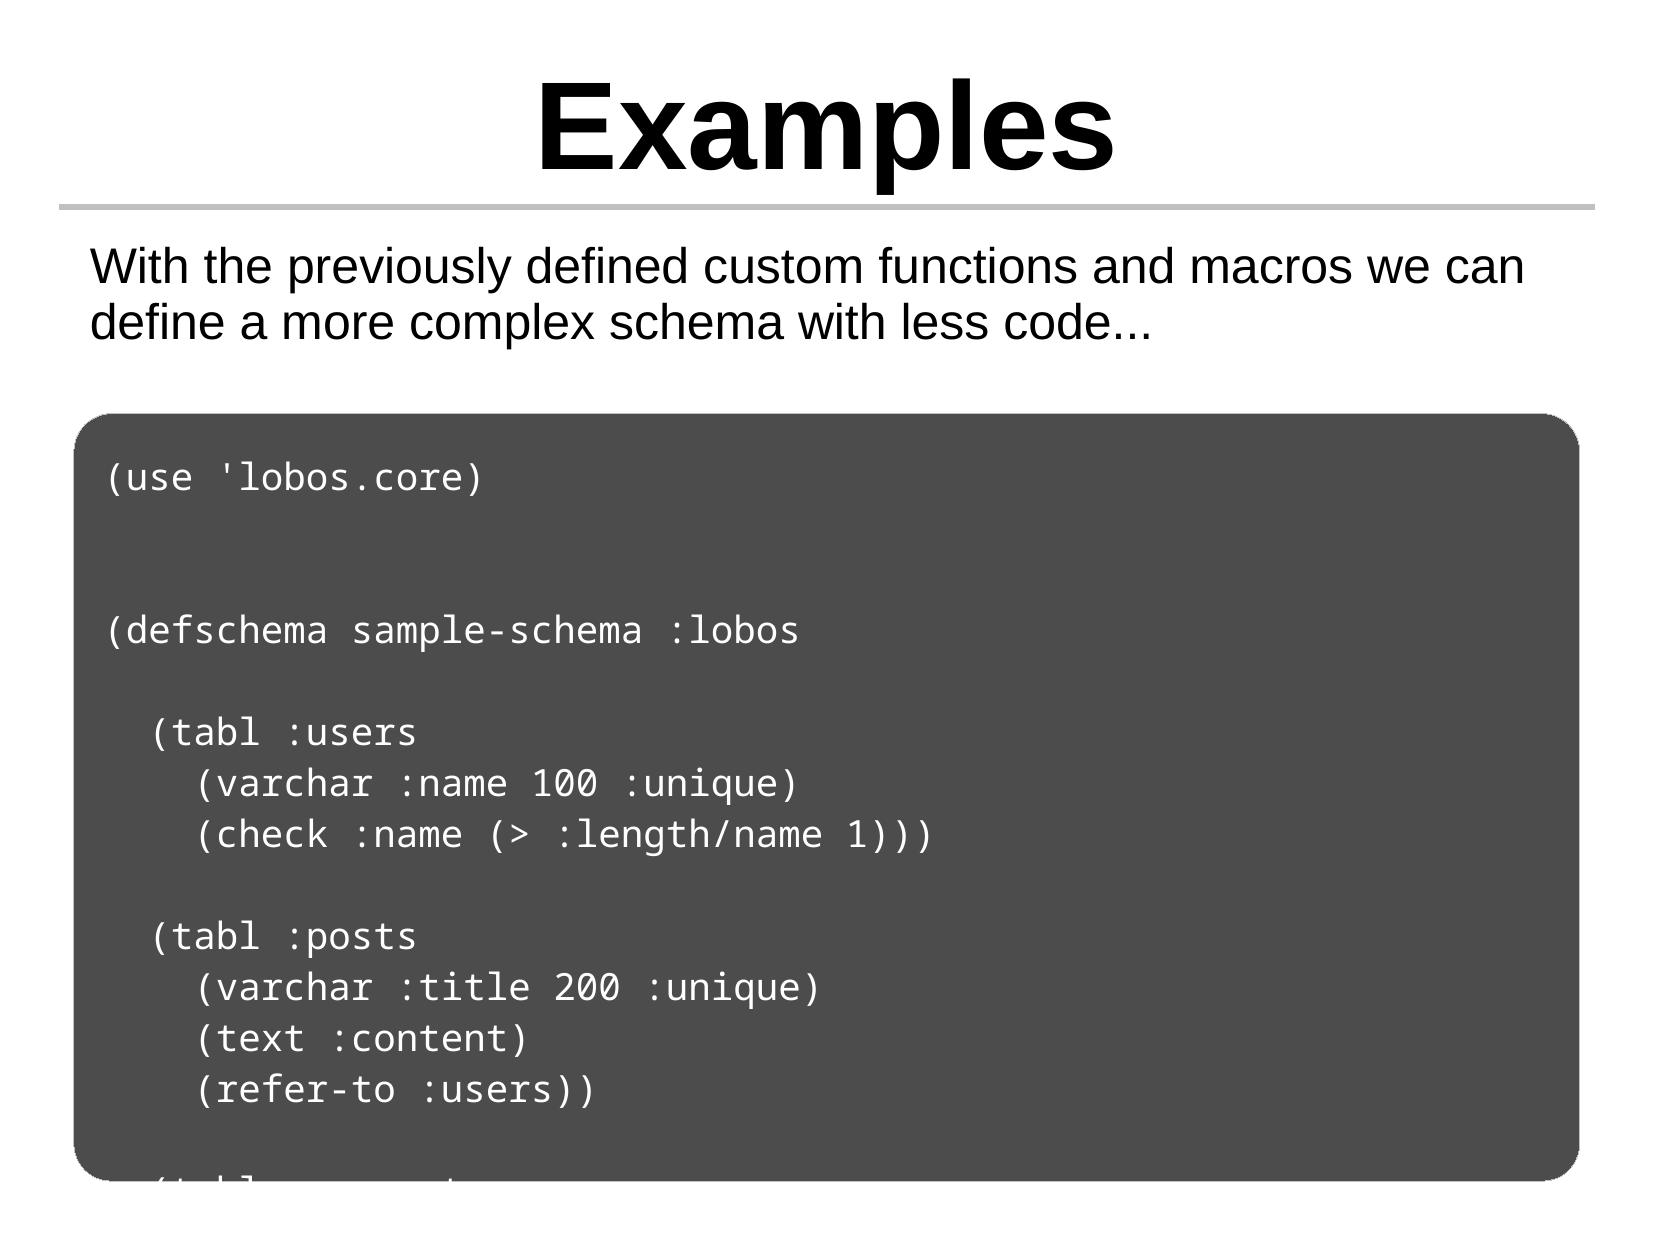

# Examples
With the previously defined custom functions and macros we can define a more complex schema with less code...
(use 'lobos.core)
(defschema sample-schema :lobos
 (tabl :users
 (varchar :name 100 :unique)
 (check :name (> :length/name 1)))
 (tabl :posts
 (varchar :title 200 :unique)
 (text :content)
 (refer-to :users))
 (tabl :comments
 (text :content)
 (refer-to :users)
 (refer-to :posts)))